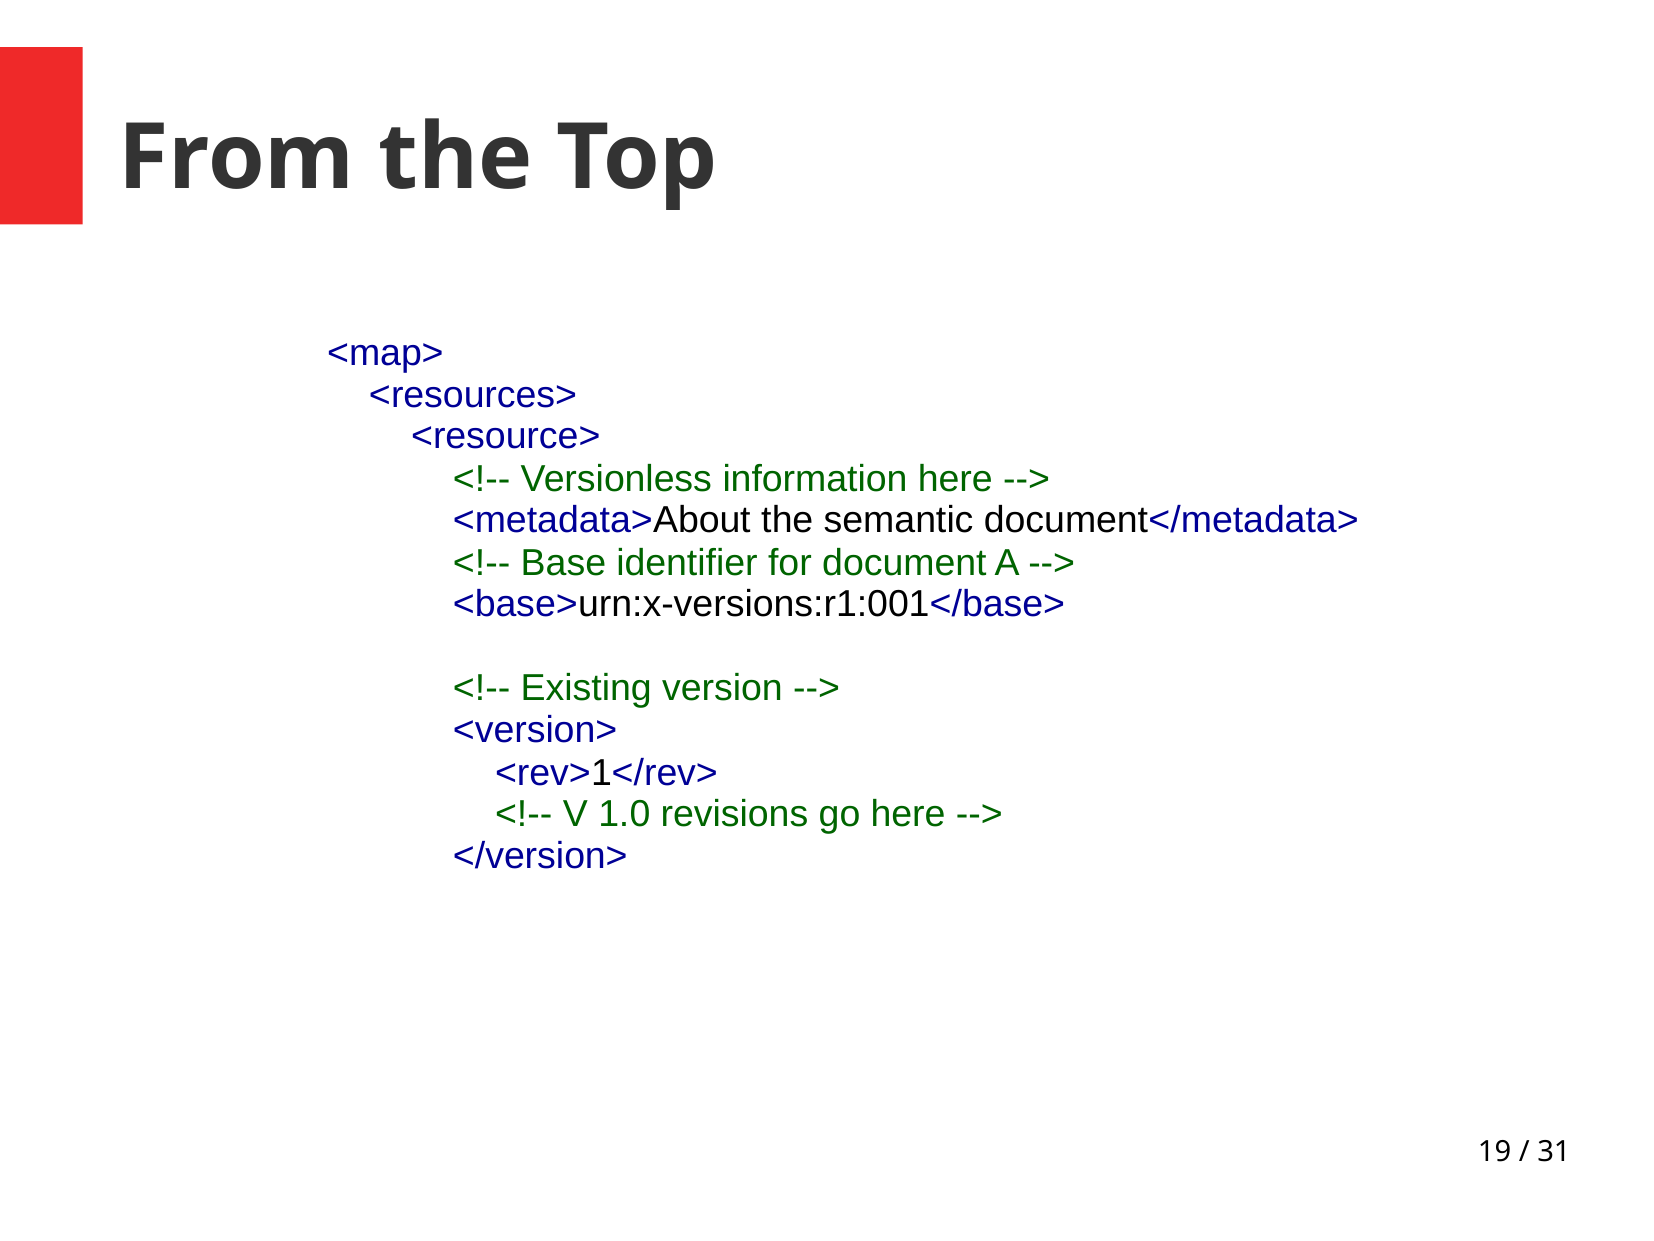

# From the Top
<map>
 <resources>
 <resource>
 <!-- Versionless information here -->
 <metadata>About the semantic document</metadata>
 <!-- Base identifier for document A -->
 <base>urn:x-versions:r1:001</base>
 <!-- Existing version -->
 <version>
 <rev>1</rev>
 <!-- V 1.0 revisions go here -->
 </version>
19